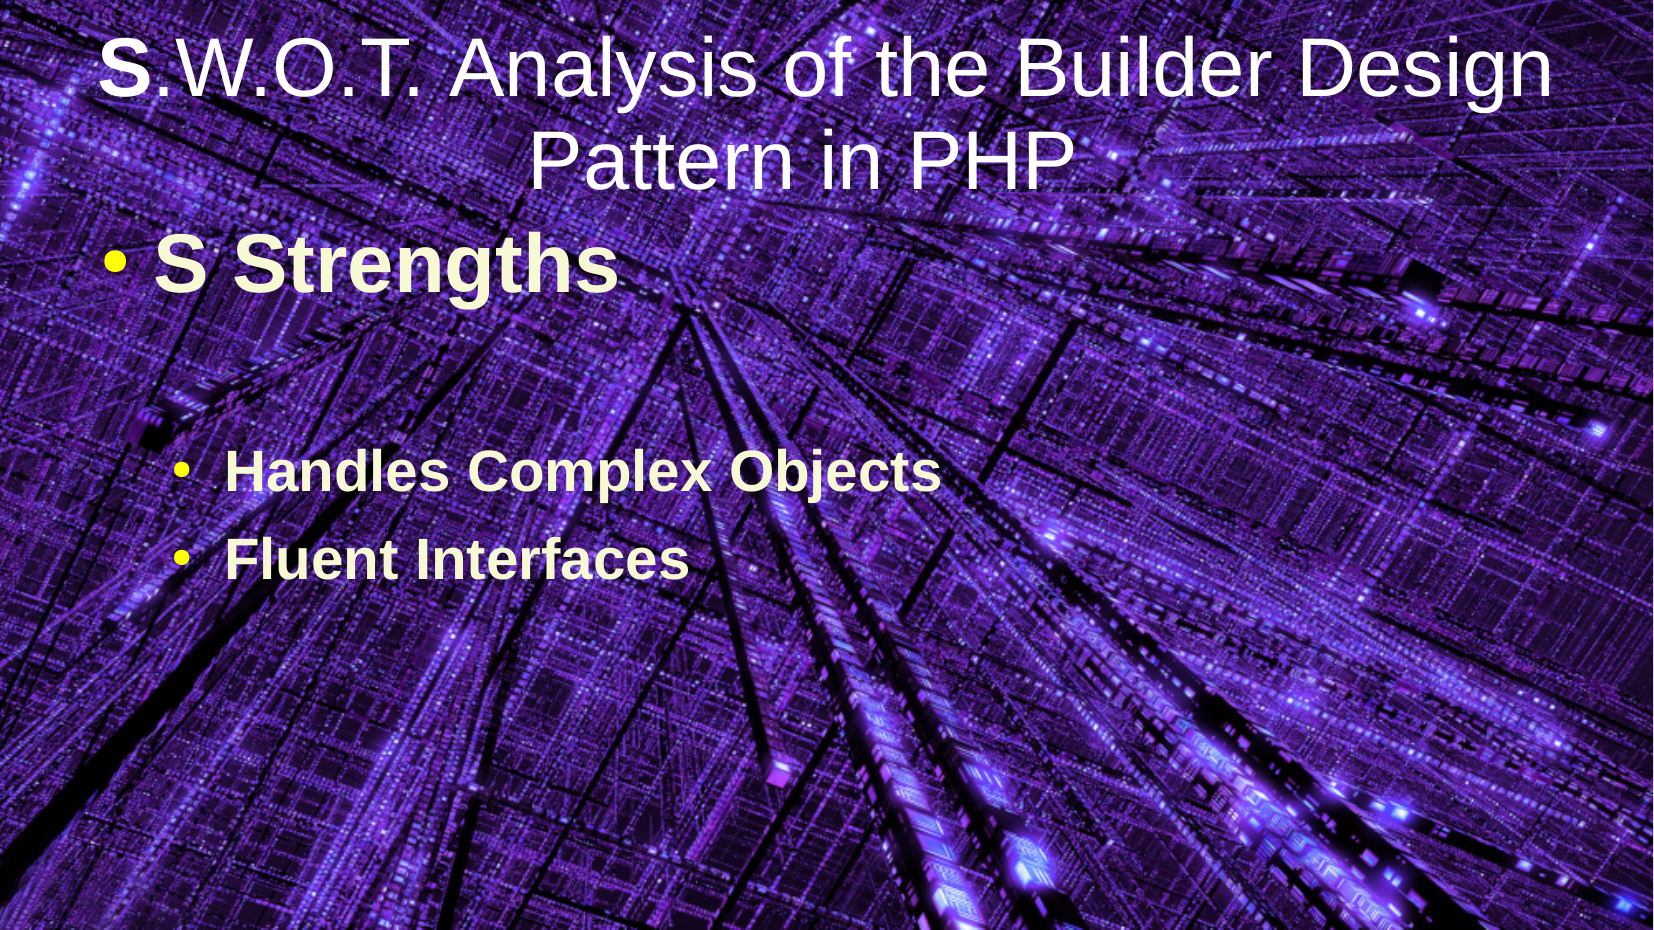

# S.W.O.T. Analysis of the Builder Design Pattern in PHP
S Strengths
Handles Complex Objects
Fluent Interfaces